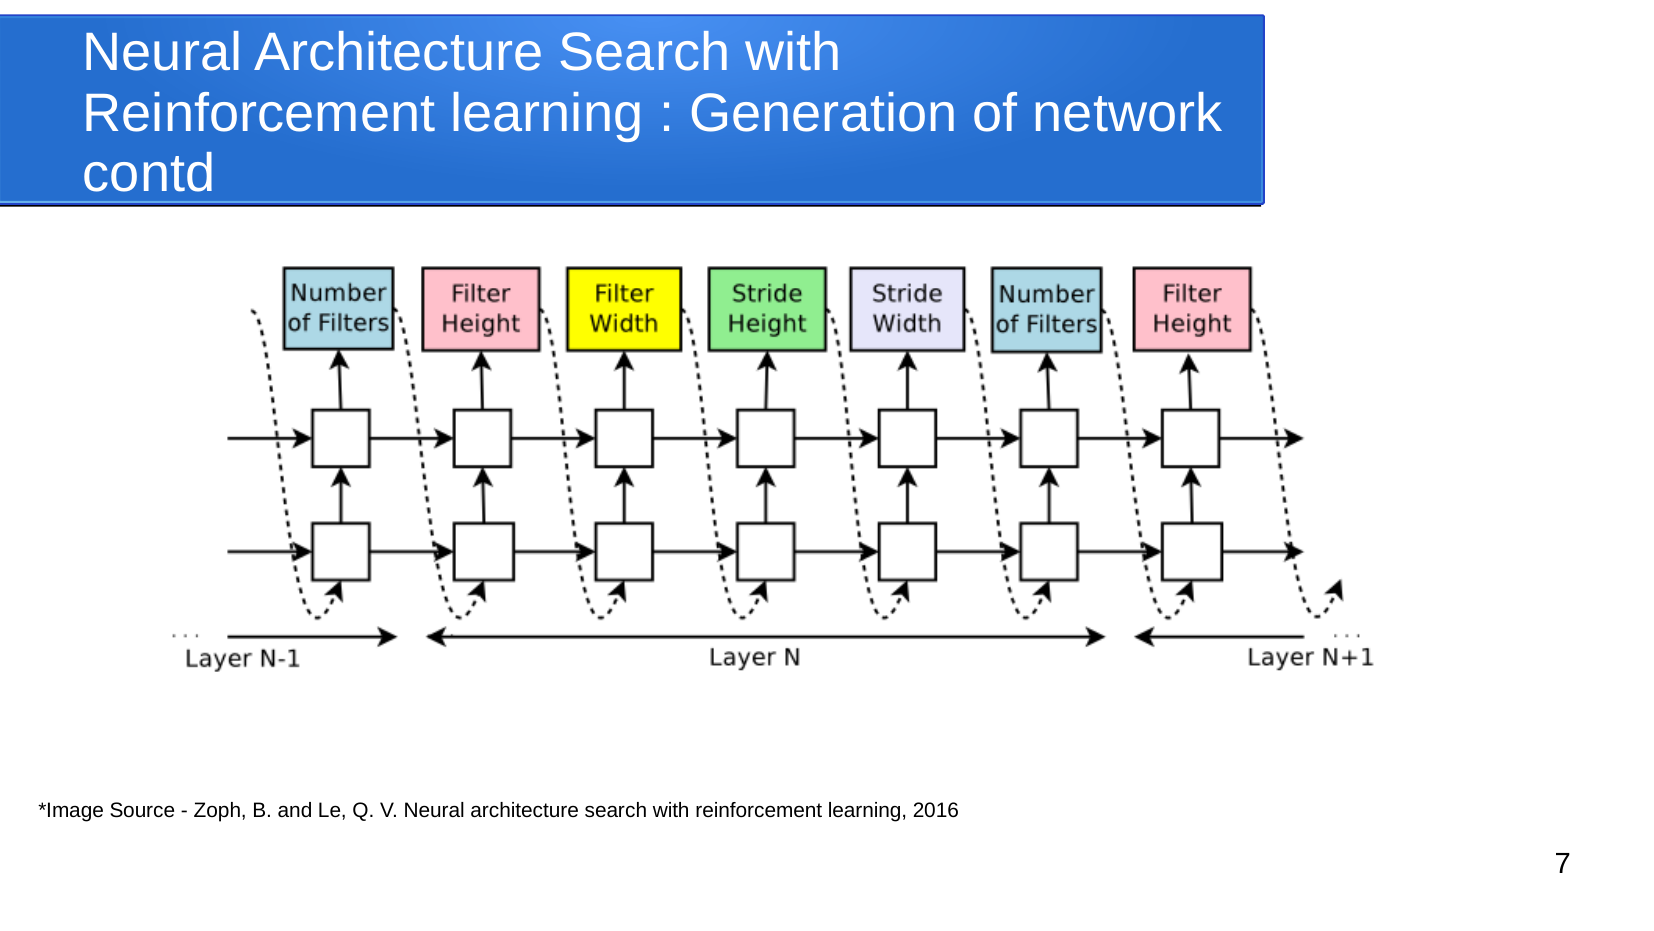

# Neural Architecture Search with Reinforcement learning : Generation of network contd
*Image Source - Zoph, B. and Le, Q. V. Neural architecture search with reinforcement learning, 2016
7